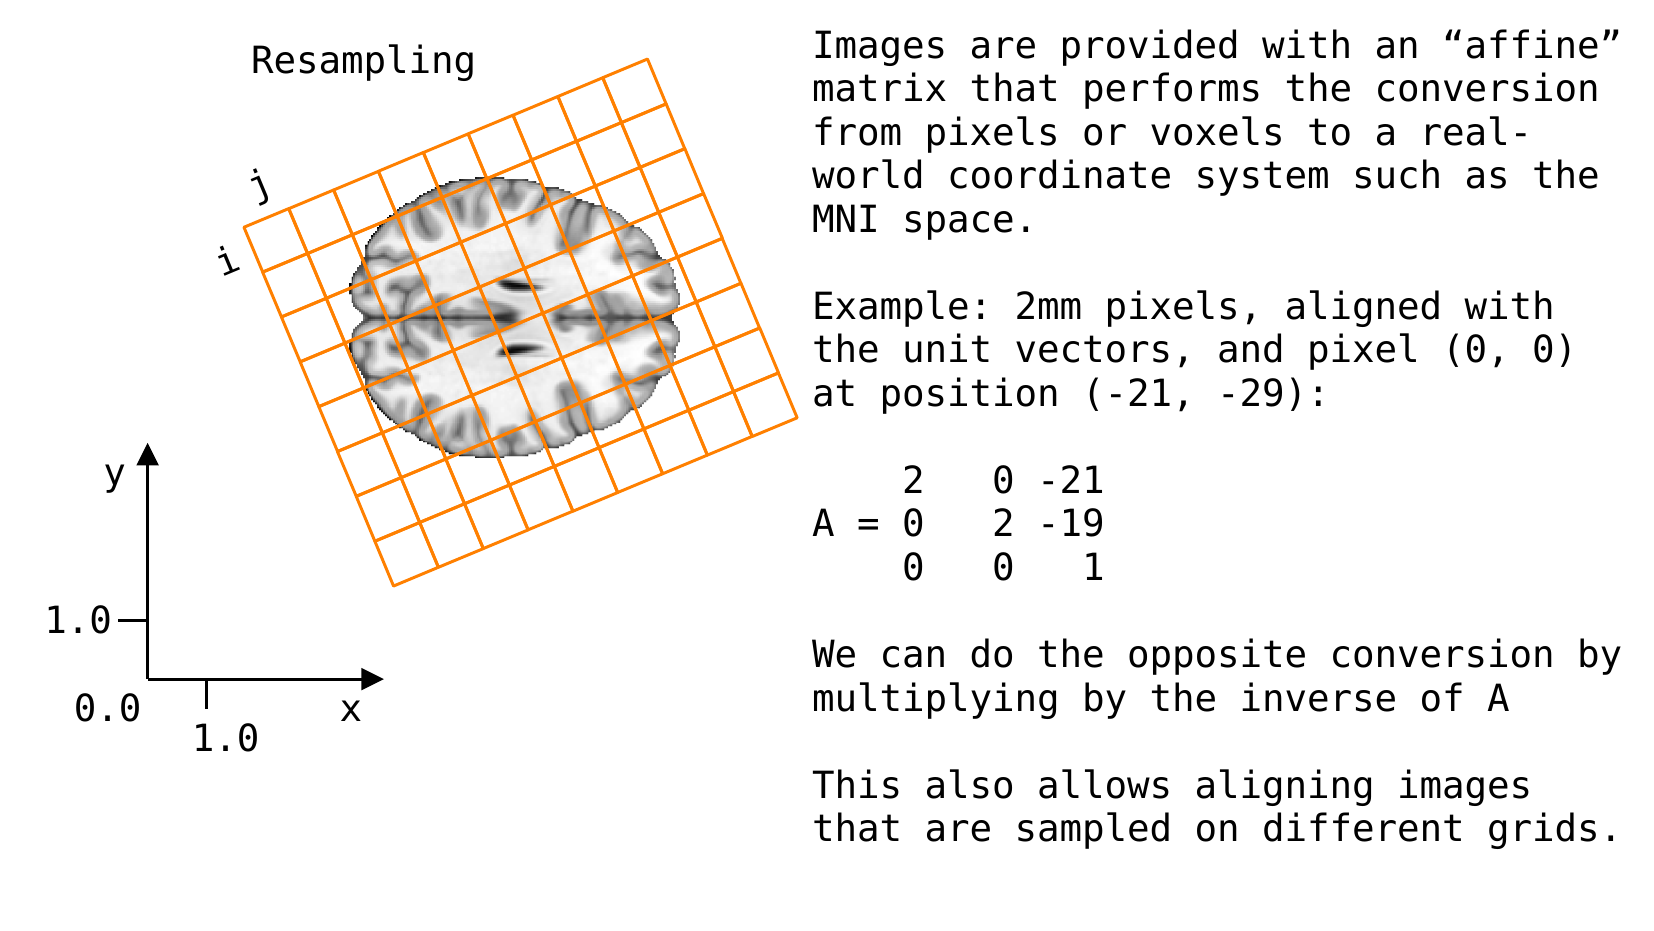

Images are provided with an “affine” matrix that performs the conversion from pixels or voxels to a real-world coordinate system such as the MNI space.
Example: 2mm pixels, aligned with the unit vectors, and pixel (0, 0) at position (-21, -29):
 2 0 -21
A = 0 2 -19
 0 0 1
We can do the opposite conversion by multiplying by the inverse of A
This also allows aligning images that are sampled on different grids.
Resampling
j
i
y
1.0
0.0
x
1.0